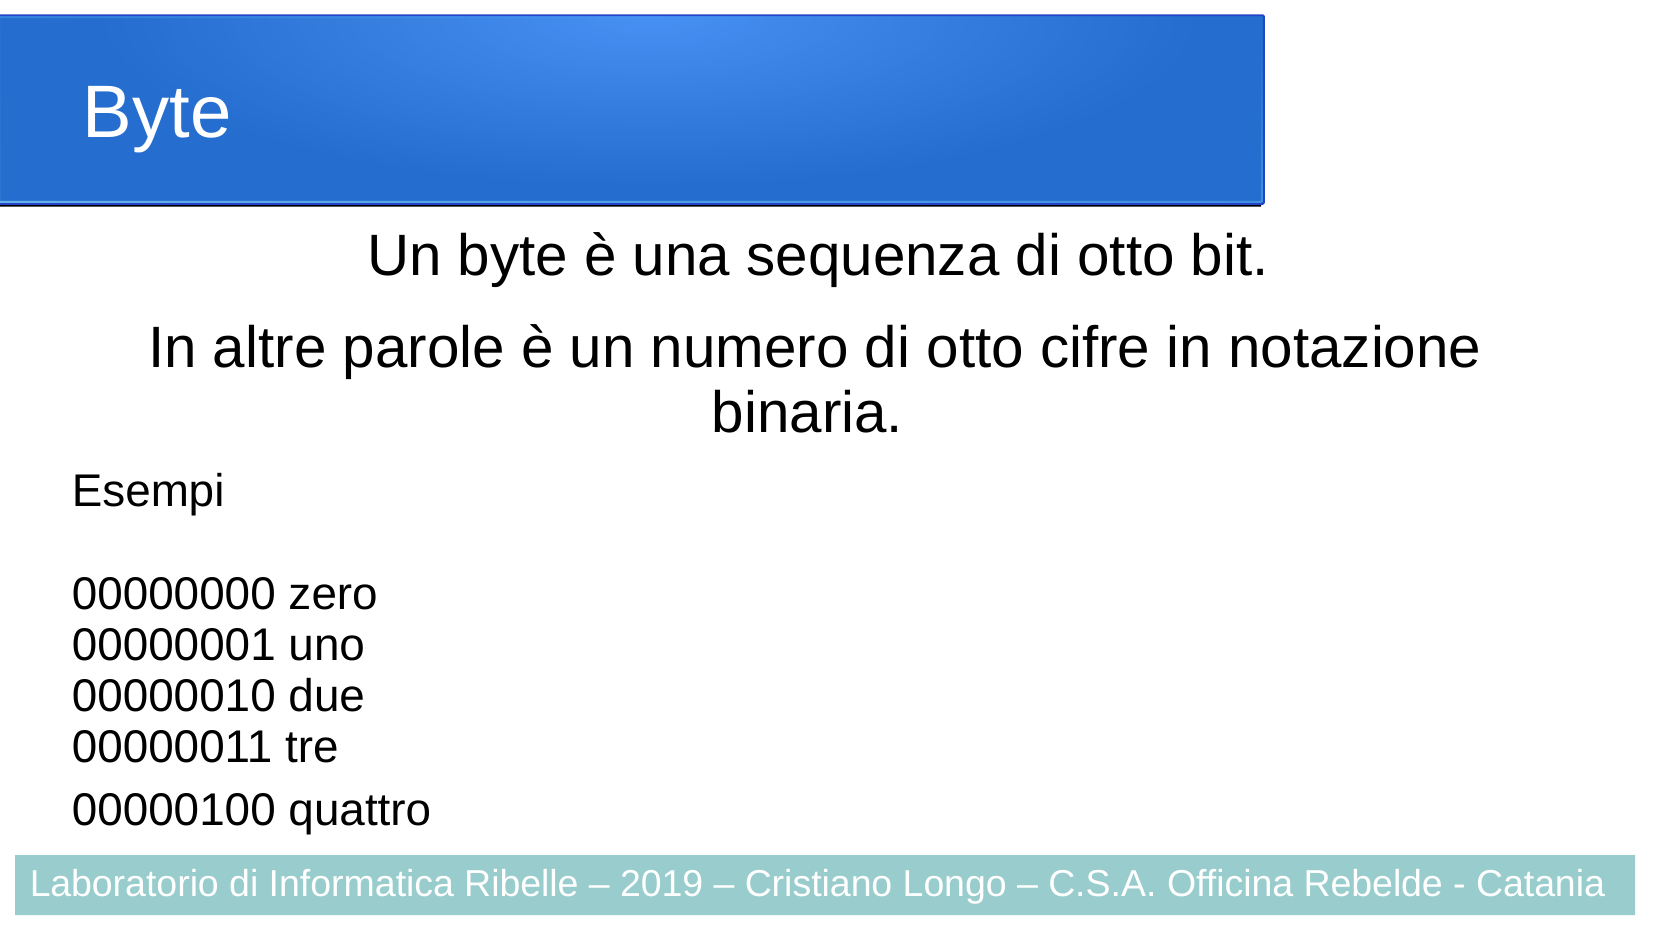

# Byte
Un byte è una sequenza di otto bit.
In altre parole è un numero di otto cifre in notazione binaria.
Esempi
00000000 zero
00000001 uno
00000010 due
00000011 tre
00000100 quattro
Laboratorio di Informatica Ribelle – 2019 – Cristiano Longo – C.S.A. Officina Rebelde - Catania